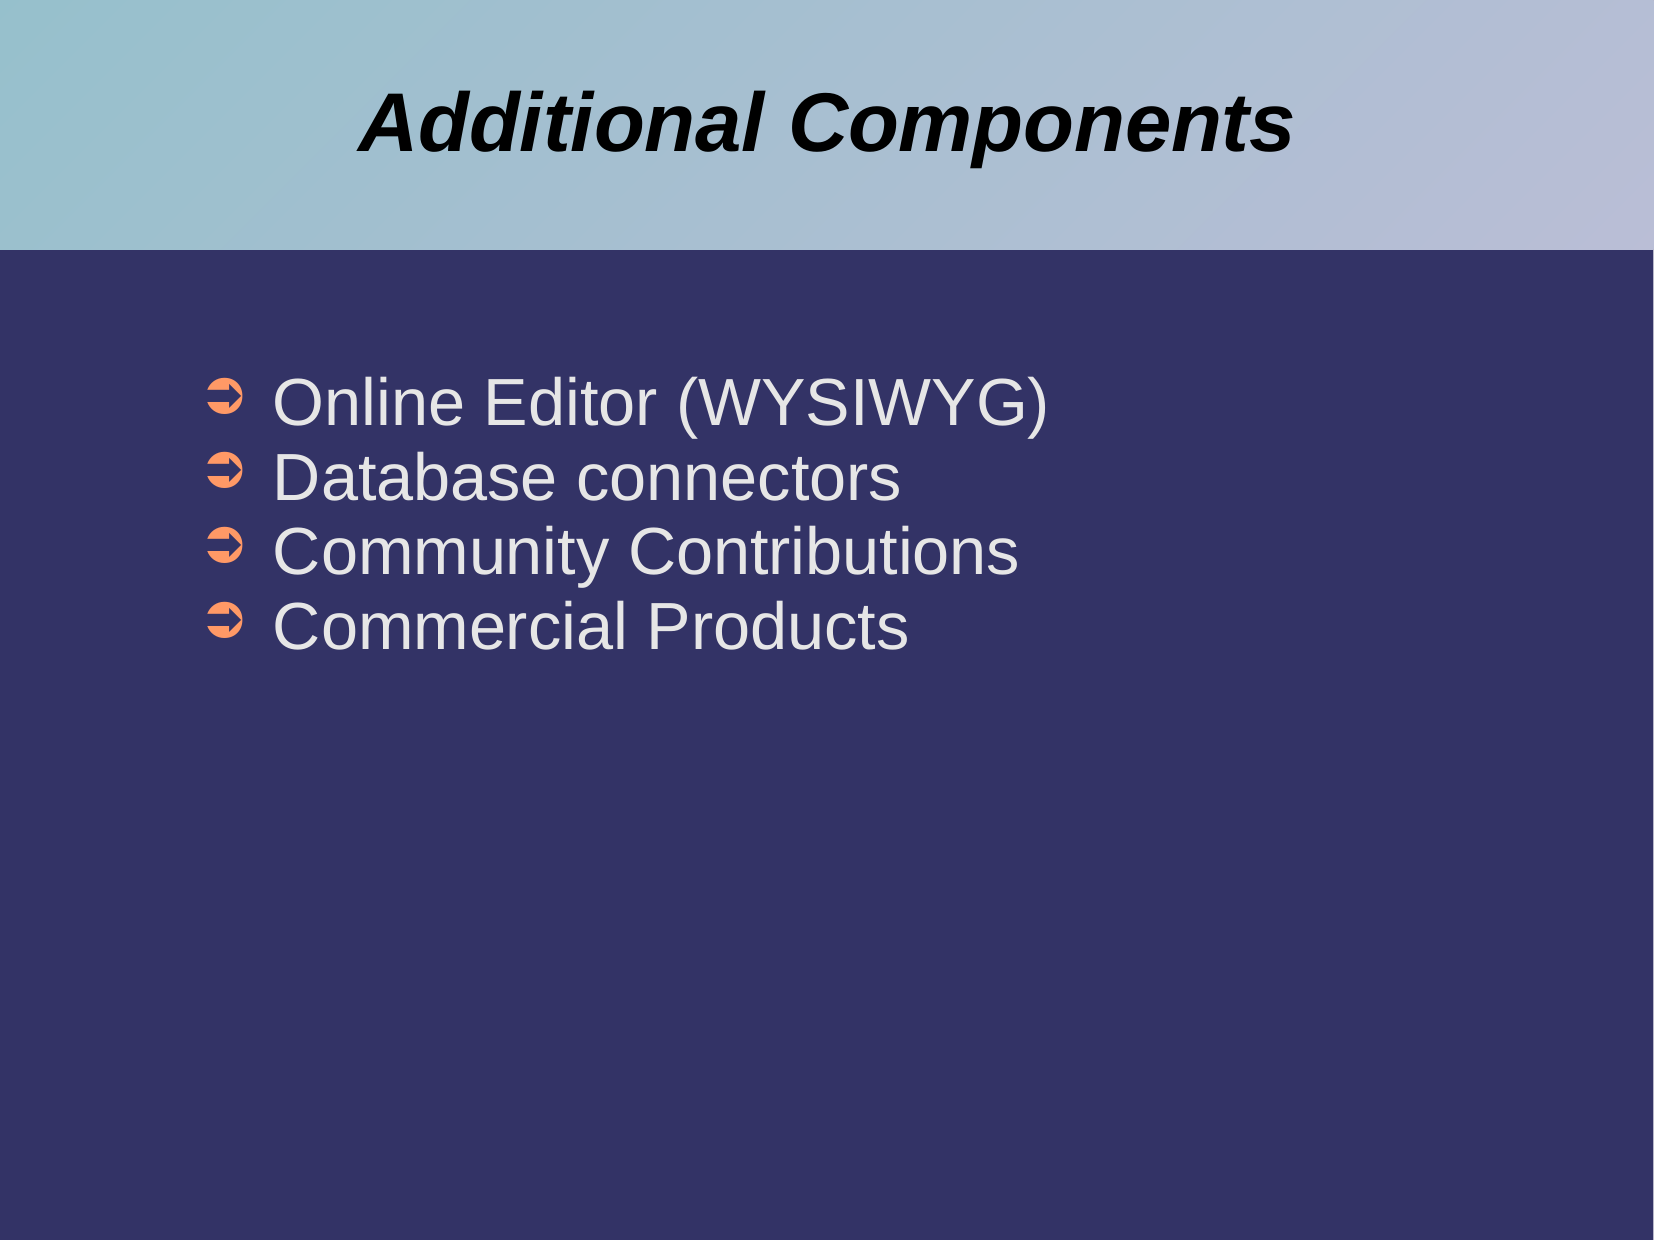

# Additional Components
Online Editor (WYSIWYG)
Database connectors
Community Contributions
Commercial Products